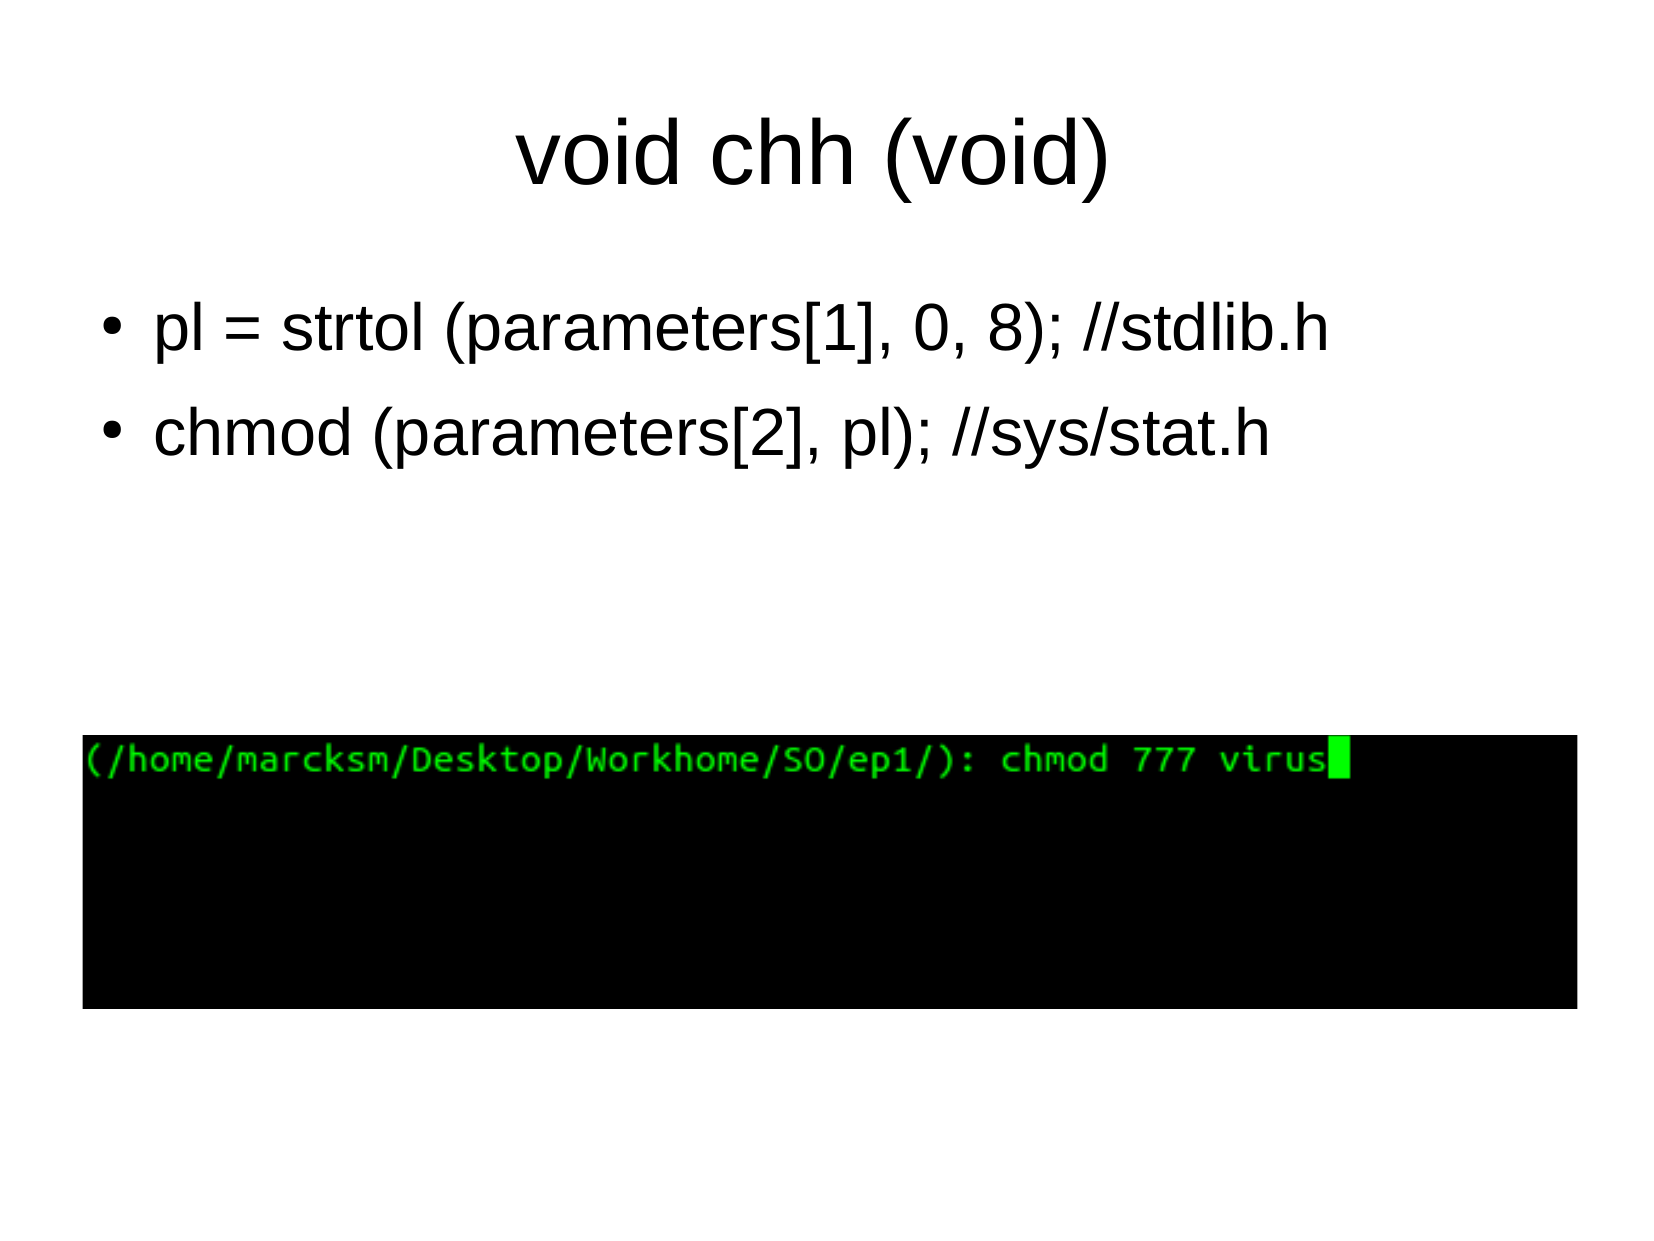

# void chh (void)
pl = strtol (parameters[1], 0, 8); //stdlib.h
chmod (parameters[2], pl); /​/sys/stat.h